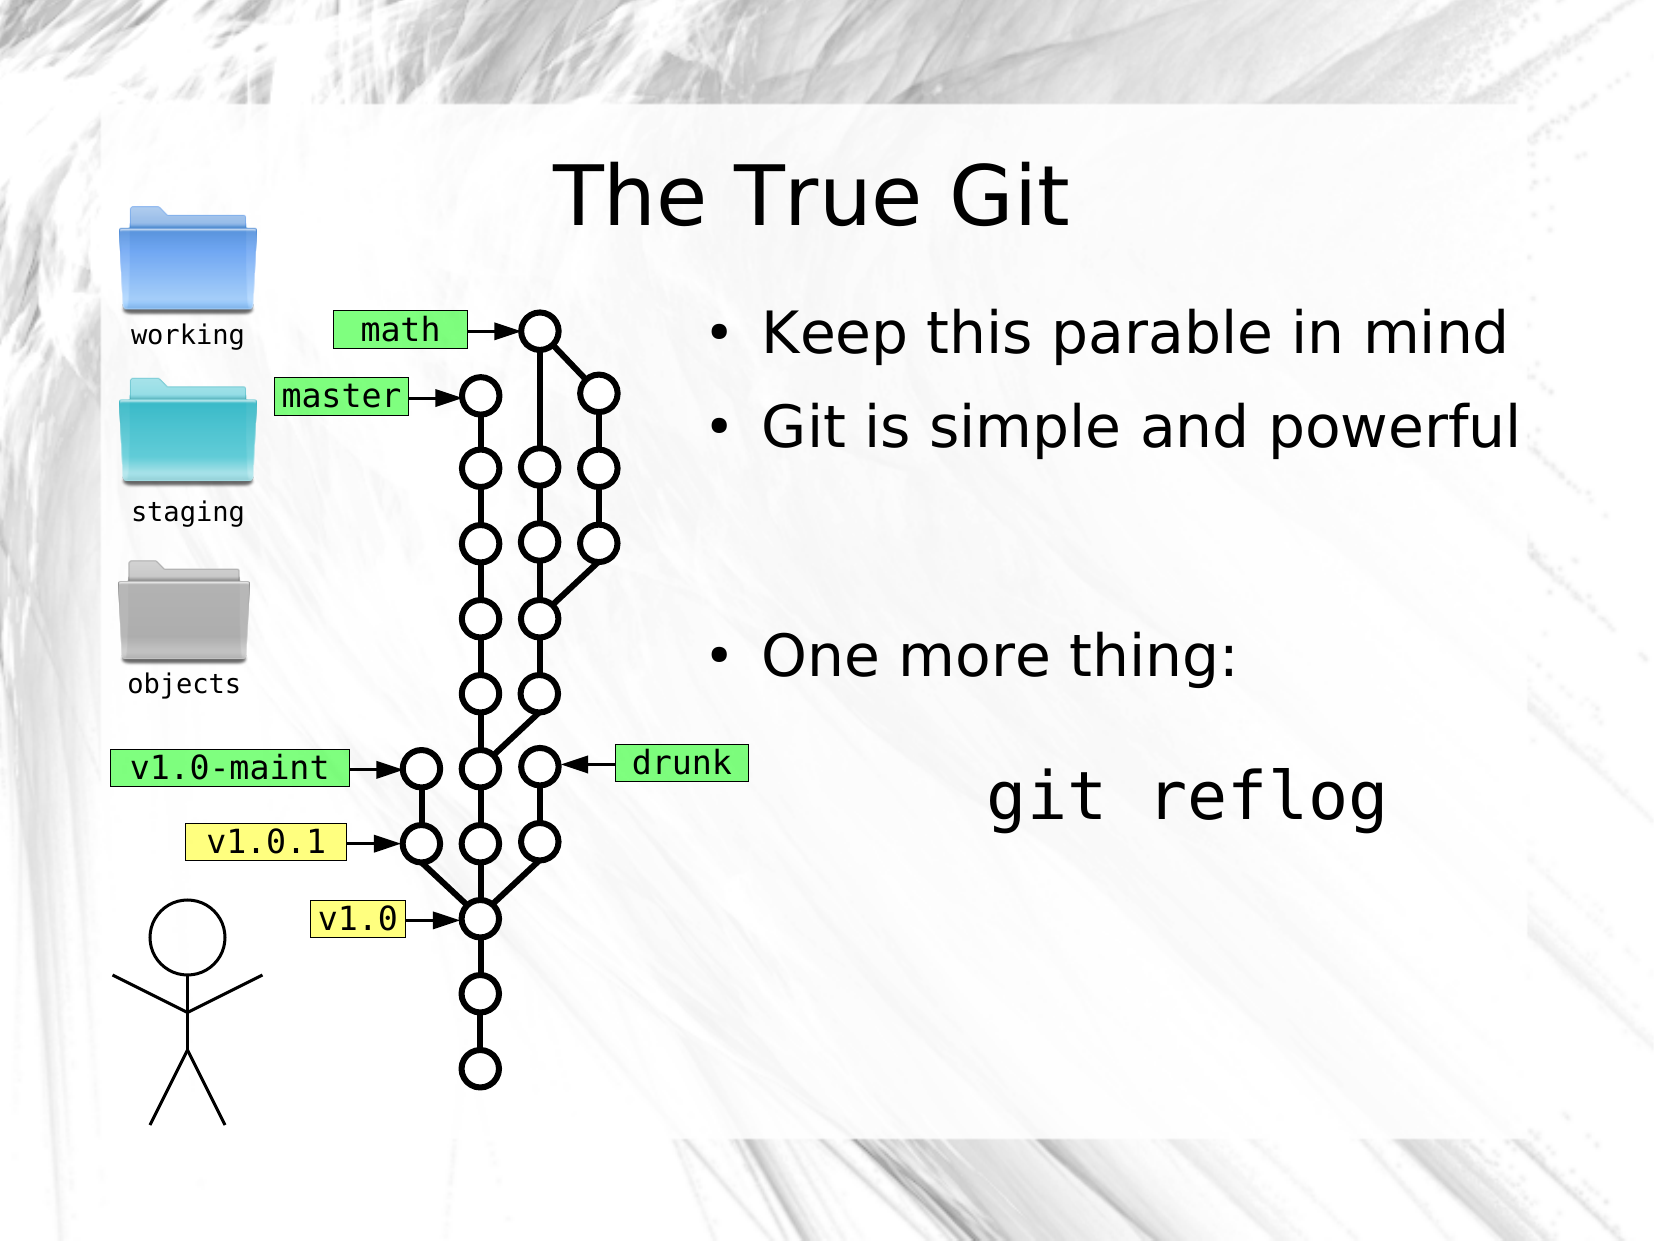

# The True Git
working
Keep this parable in mind
Git is simple and powerful
One more thing:
			git reflog
math
staging
master
objects
drunk
v1.0-maint
v1.0.1
v1.0